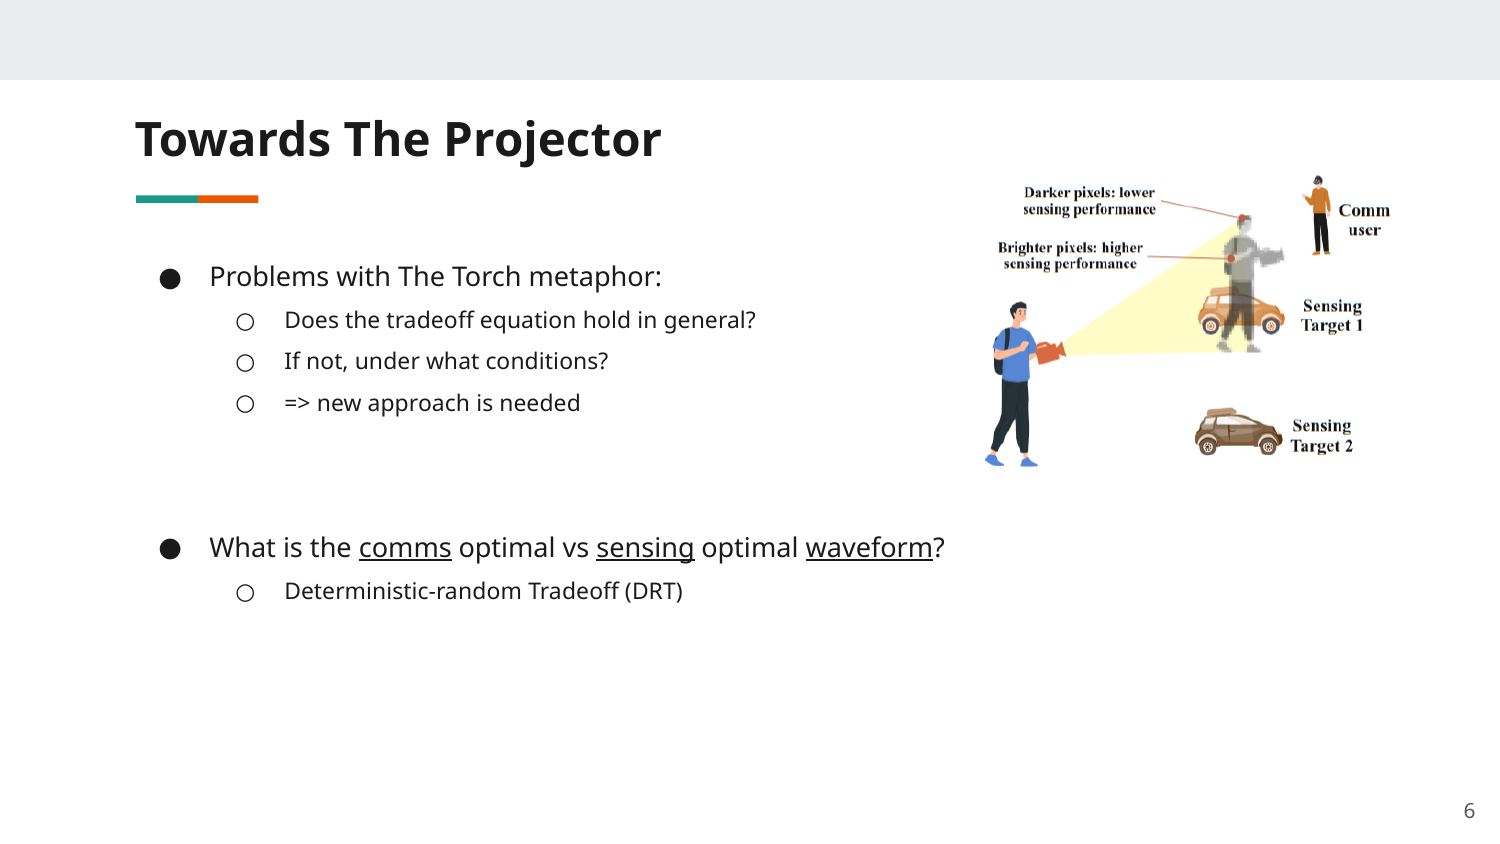

# Towards The Projector
Problems with The Torch metaphor:
Does the tradeoff equation hold in general?
If not, under what conditions?
=> new approach is needed
What is the comms optimal vs sensing optimal waveform?
Deterministic-random Tradeoff (DRT)